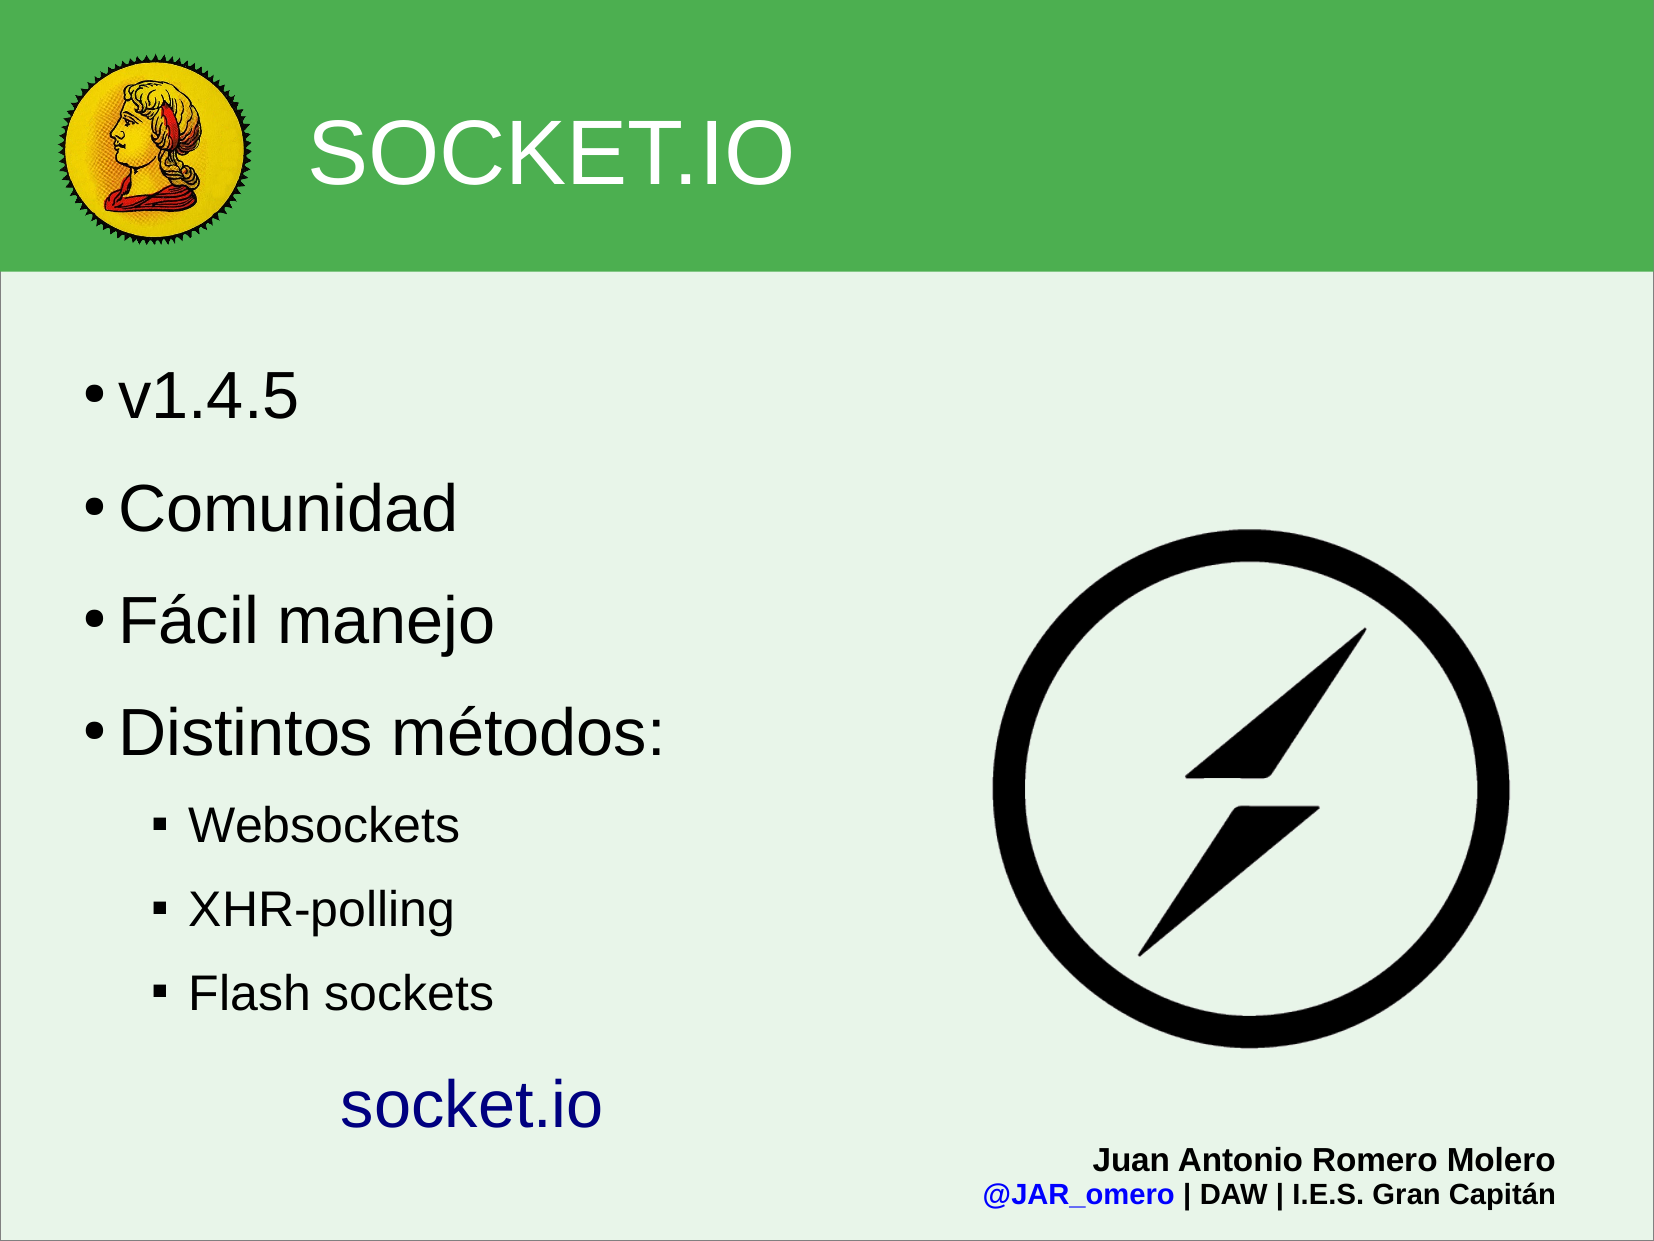

# SOCKET.IO
v1.4.5
Comunidad
Fácil manejo
Distintos métodos:
Websockets
XHR-polling
Flash sockets
socket.io
Juan Antonio Romero Molero
@JAR_omero | DAW | I.E.S. Gran Capitán